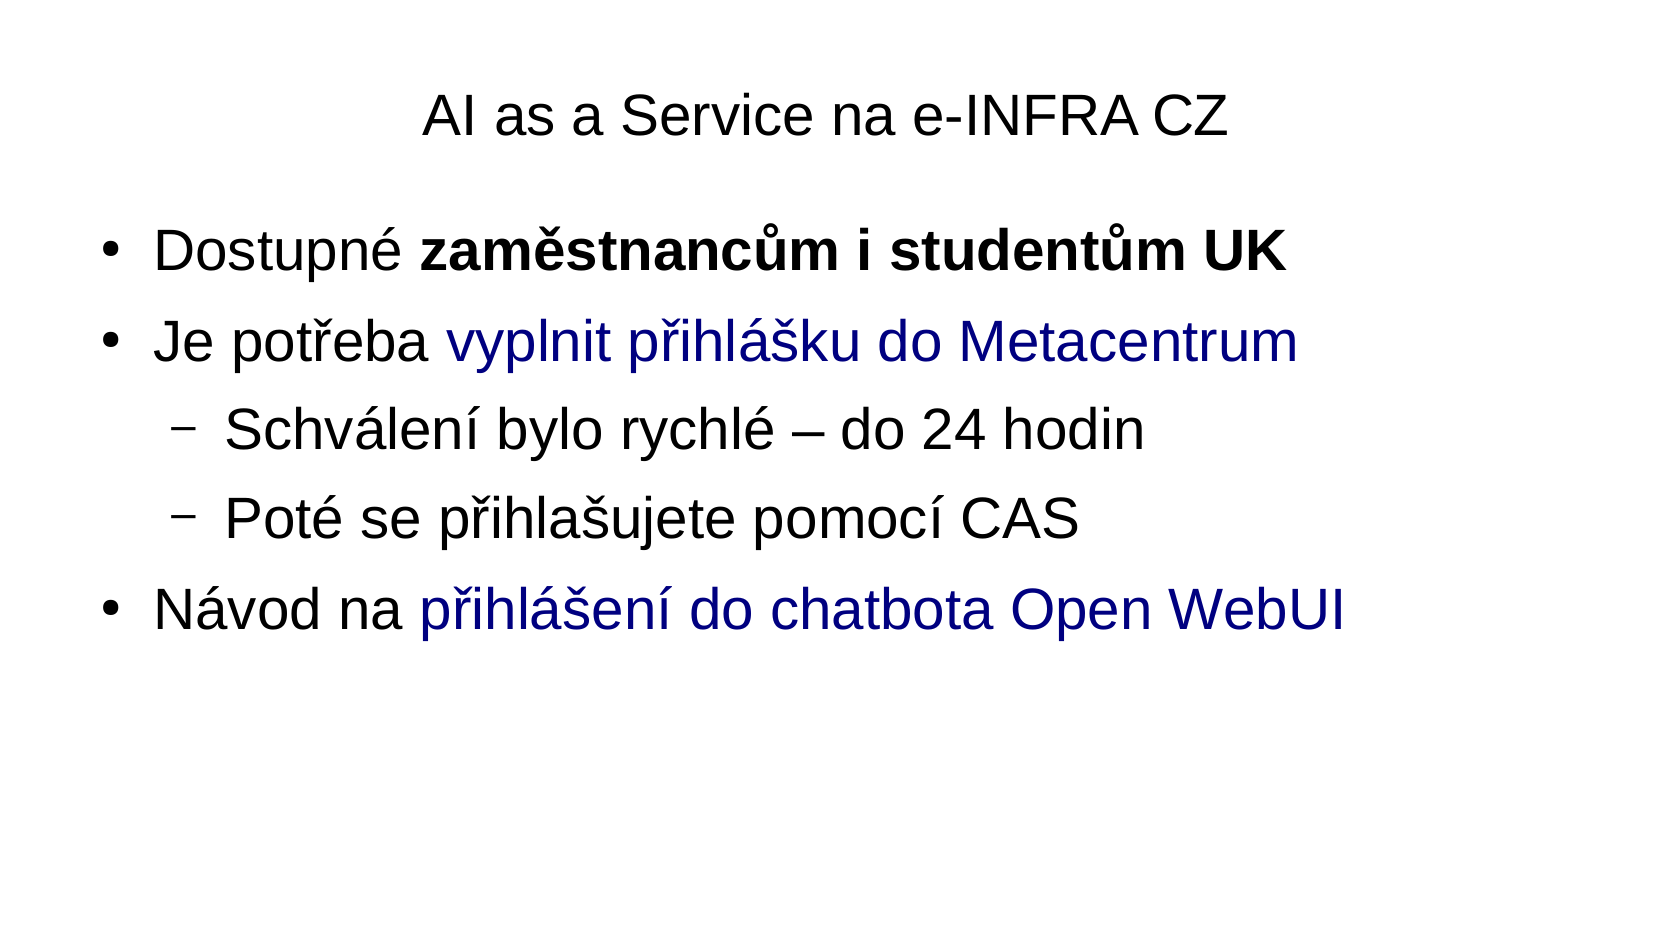

# AI as a Service na e-INFRA CZ
Dostupné zaměstnancům i studentům UK
Je potřeba vyplnit přihlášku do Metacentrum
Schválení bylo rychlé – do 24 hodin
Poté se přihlašujete pomocí CAS
Návod na přihlášení do chatbota Open WebUI